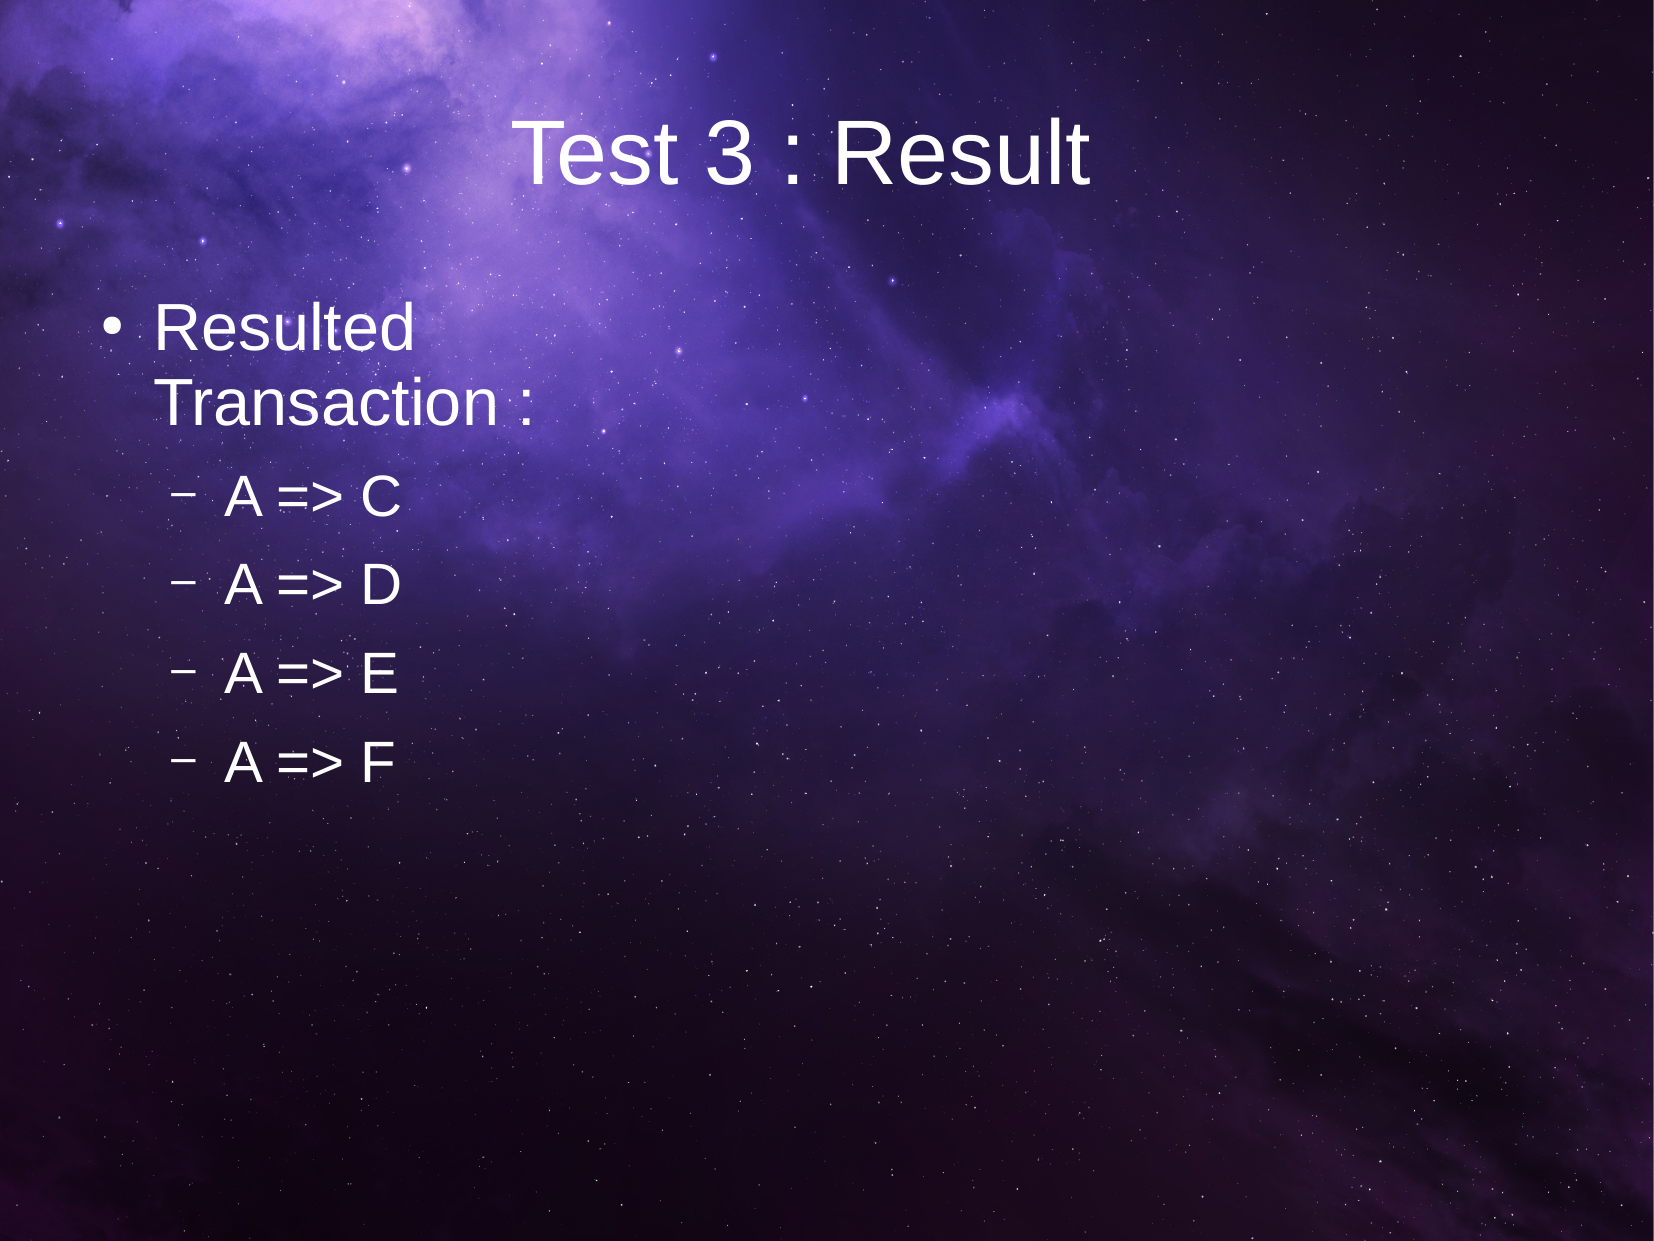

# Test 3 : Result
Resulted Transaction :
A => C
A => D
A => E
A => F